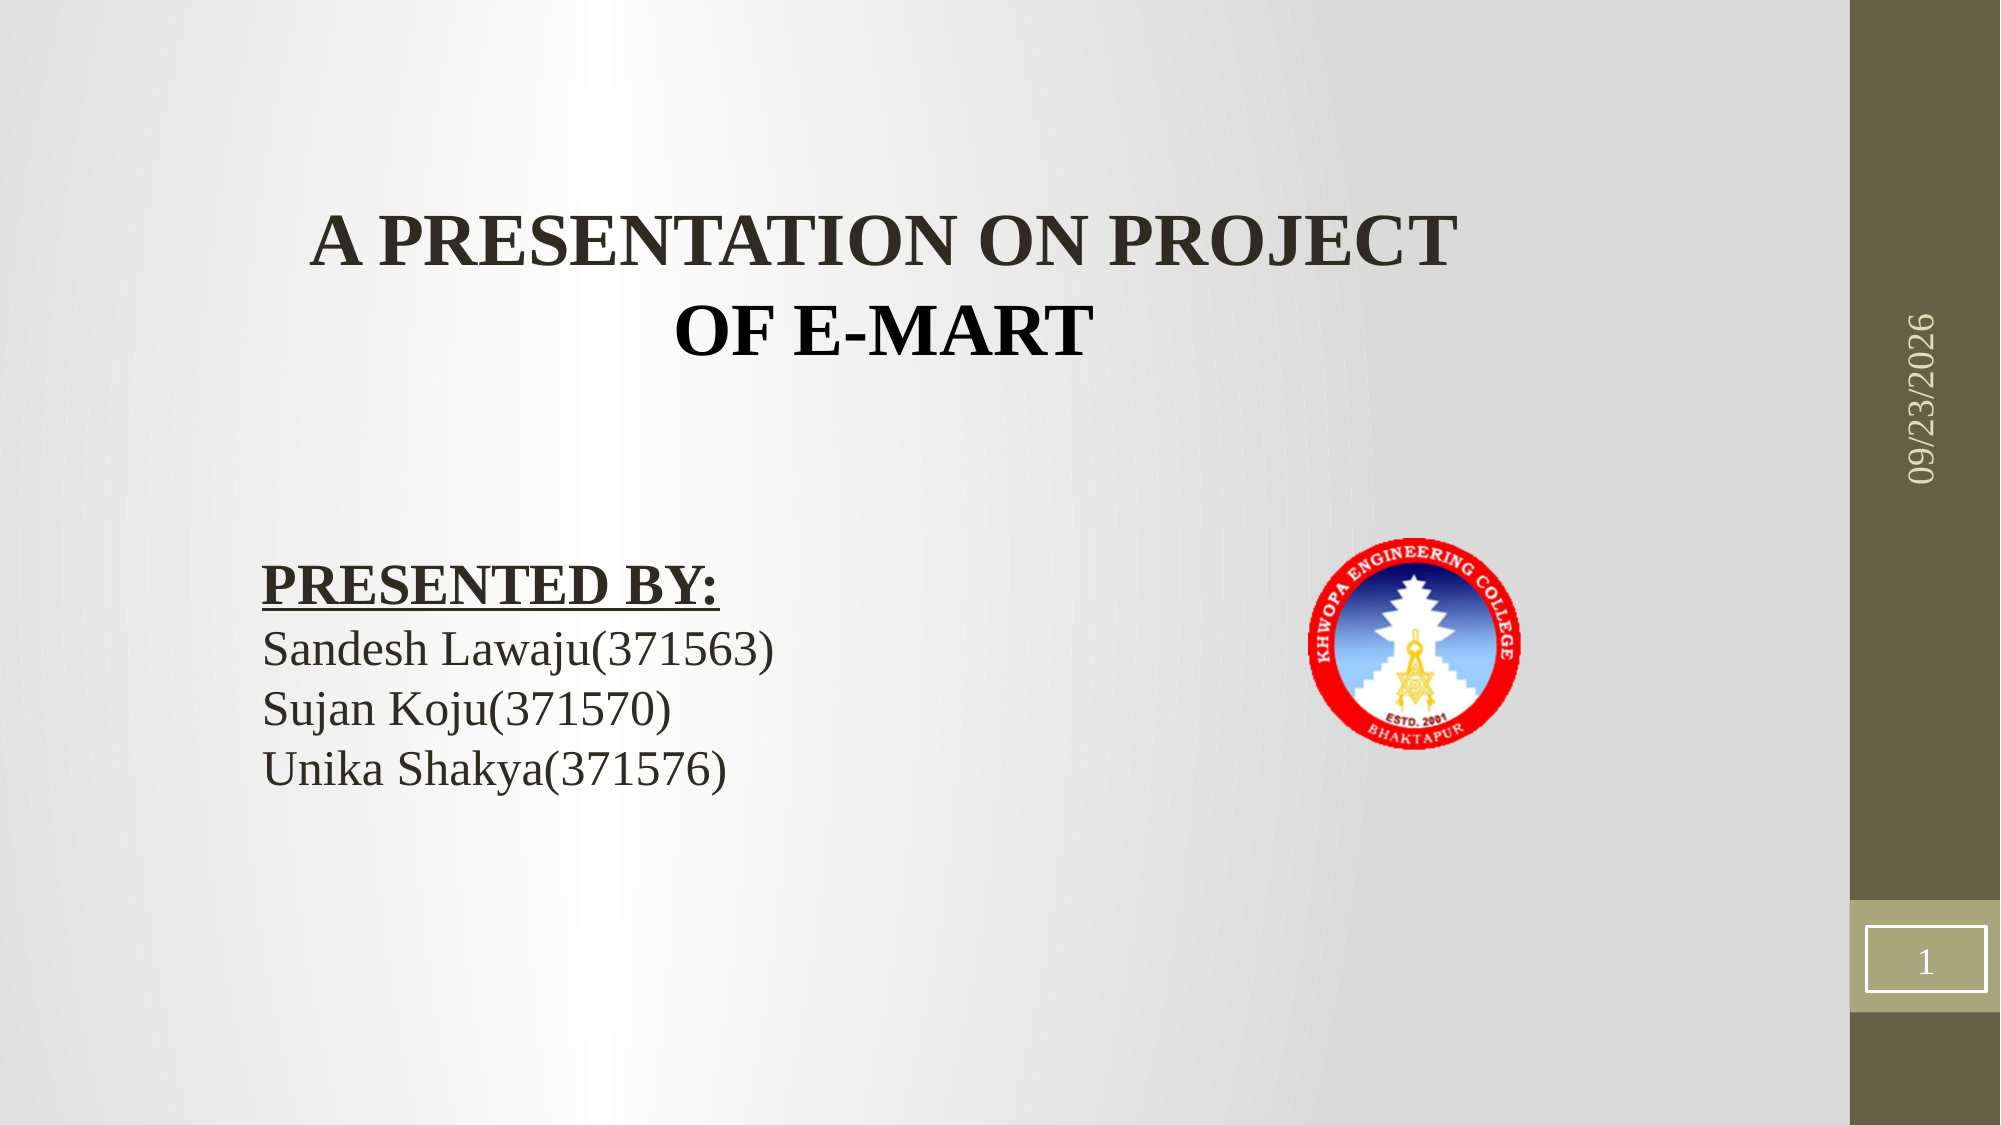

A PRESENTATION ON PROJECT OF E-MART
PRESENTED BY:
Sandesh Lawaju(371563)
Sujan Koju(371570)
Unika Shakya(371576)